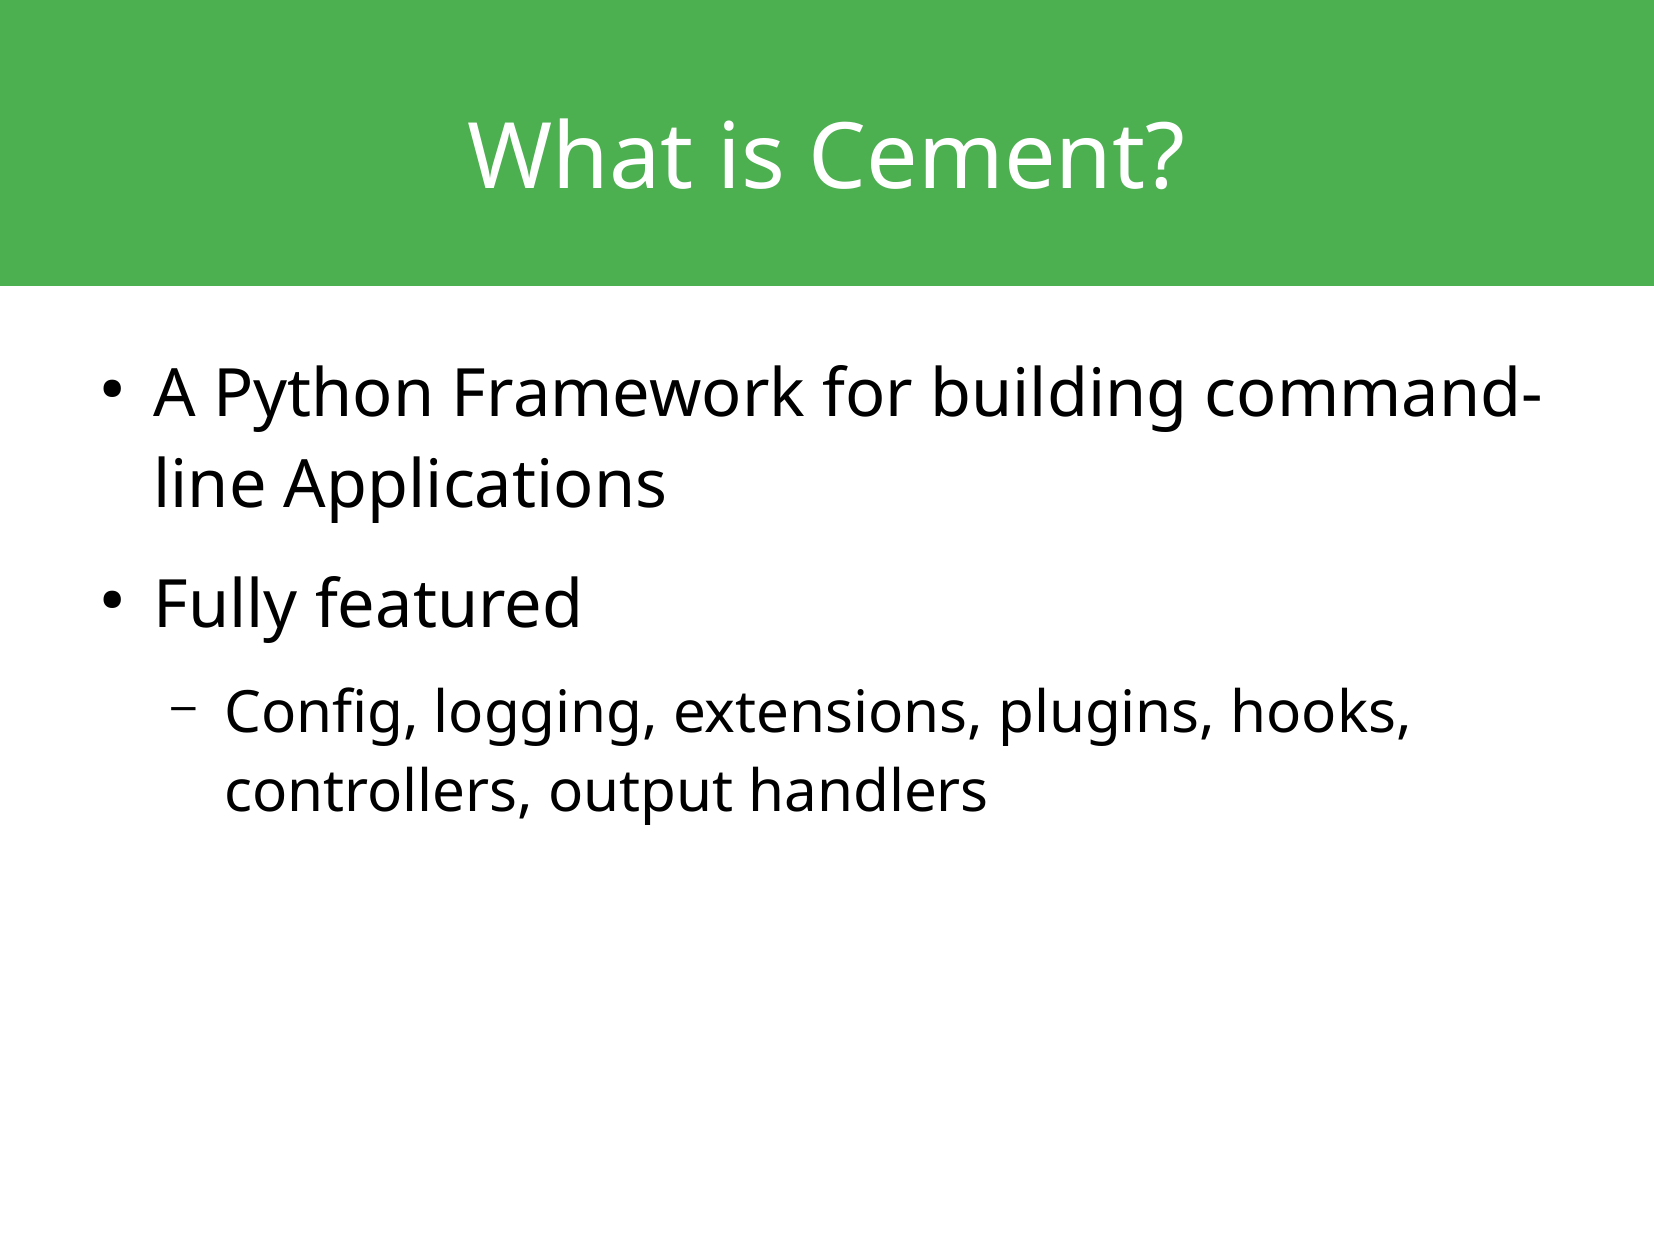

# What is Cement?
A Python Framework for building command-line Applications
Fully featured
Config, logging, extensions, plugins, hooks, controllers, output handlers